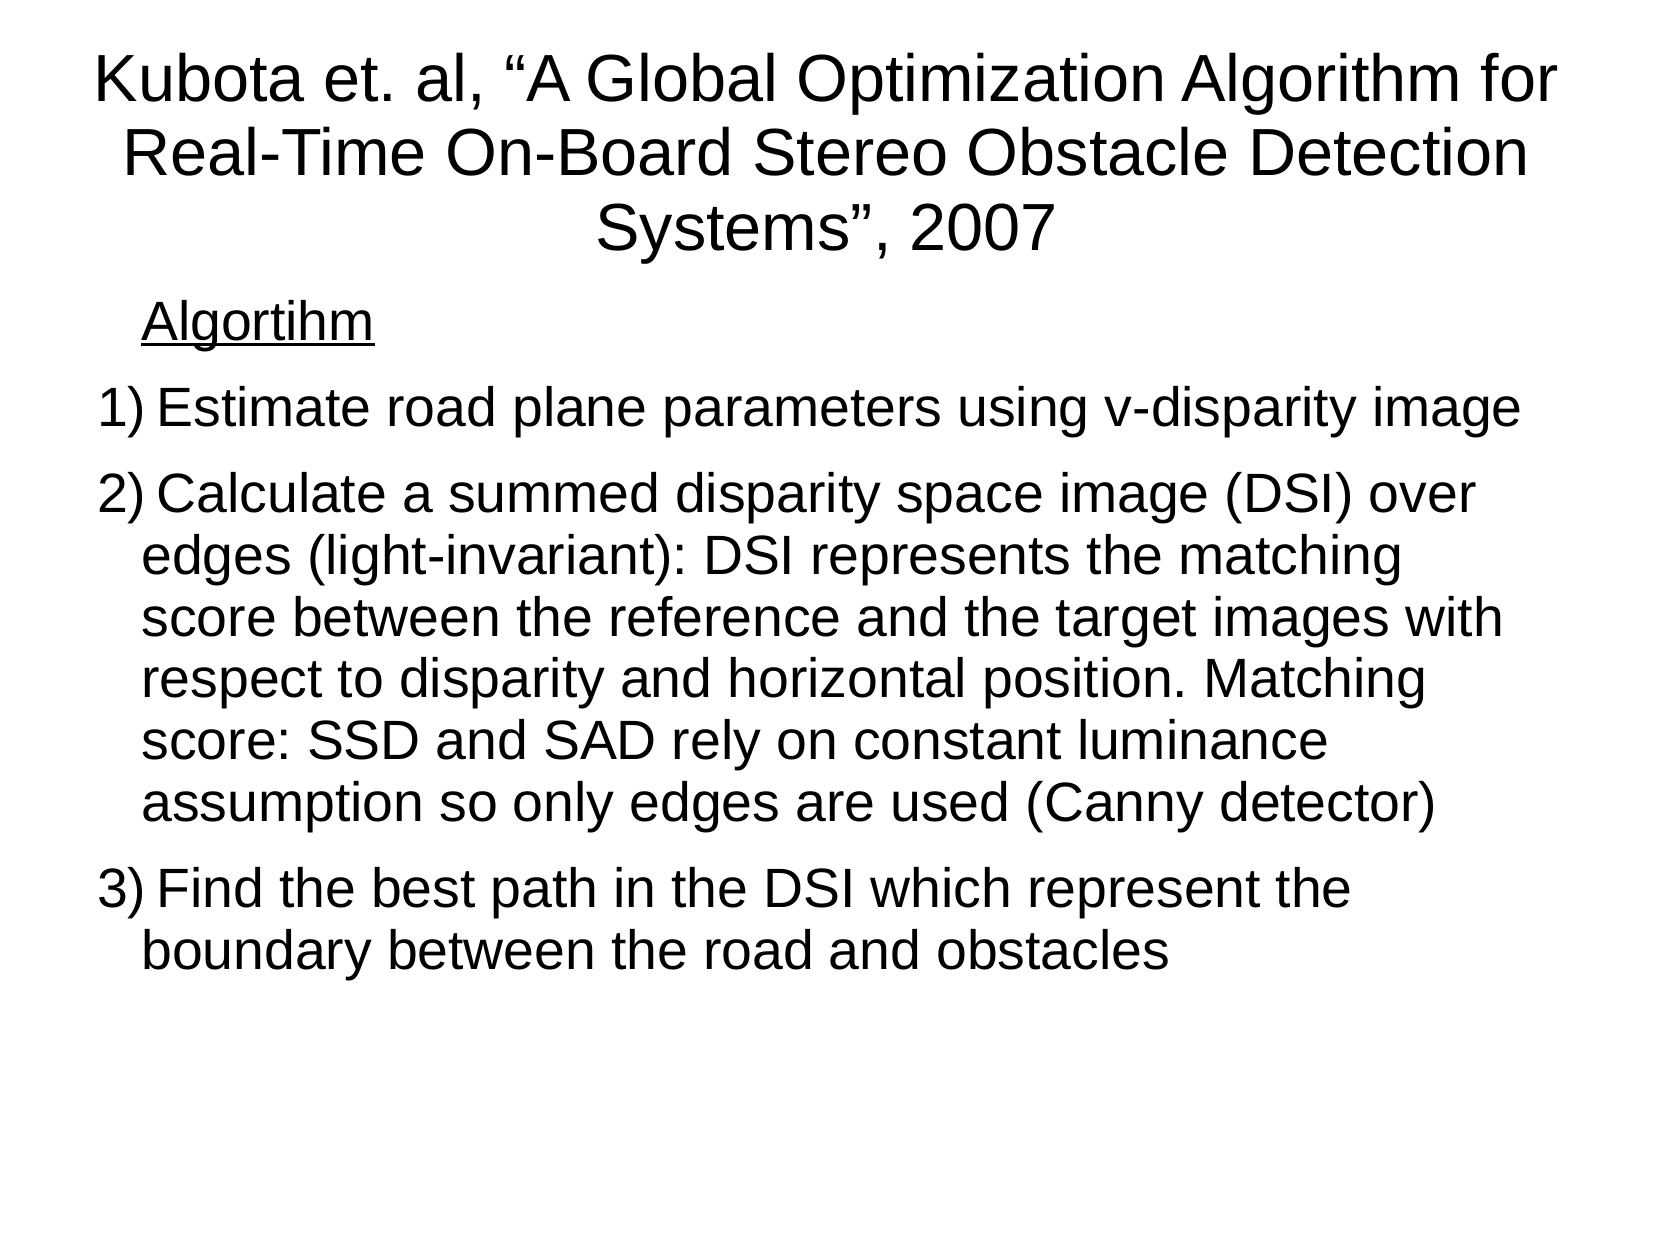

# Kubota et. al, “A Global Optimization Algorithm for Real-Time On-Board Stereo Obstacle Detection Systems”, 2007
Algortihm
 Estimate road plane parameters using v-disparity image
 Calculate a summed disparity space image (DSI) over edges (light-invariant): DSI represents the matching score between the reference and the target images with respect to disparity and horizontal position. Matching score: SSD and SAD rely on constant luminance assumption so only edges are used (Canny detector)
 Find the best path in the DSI which represent the boundary between the road and obstacles